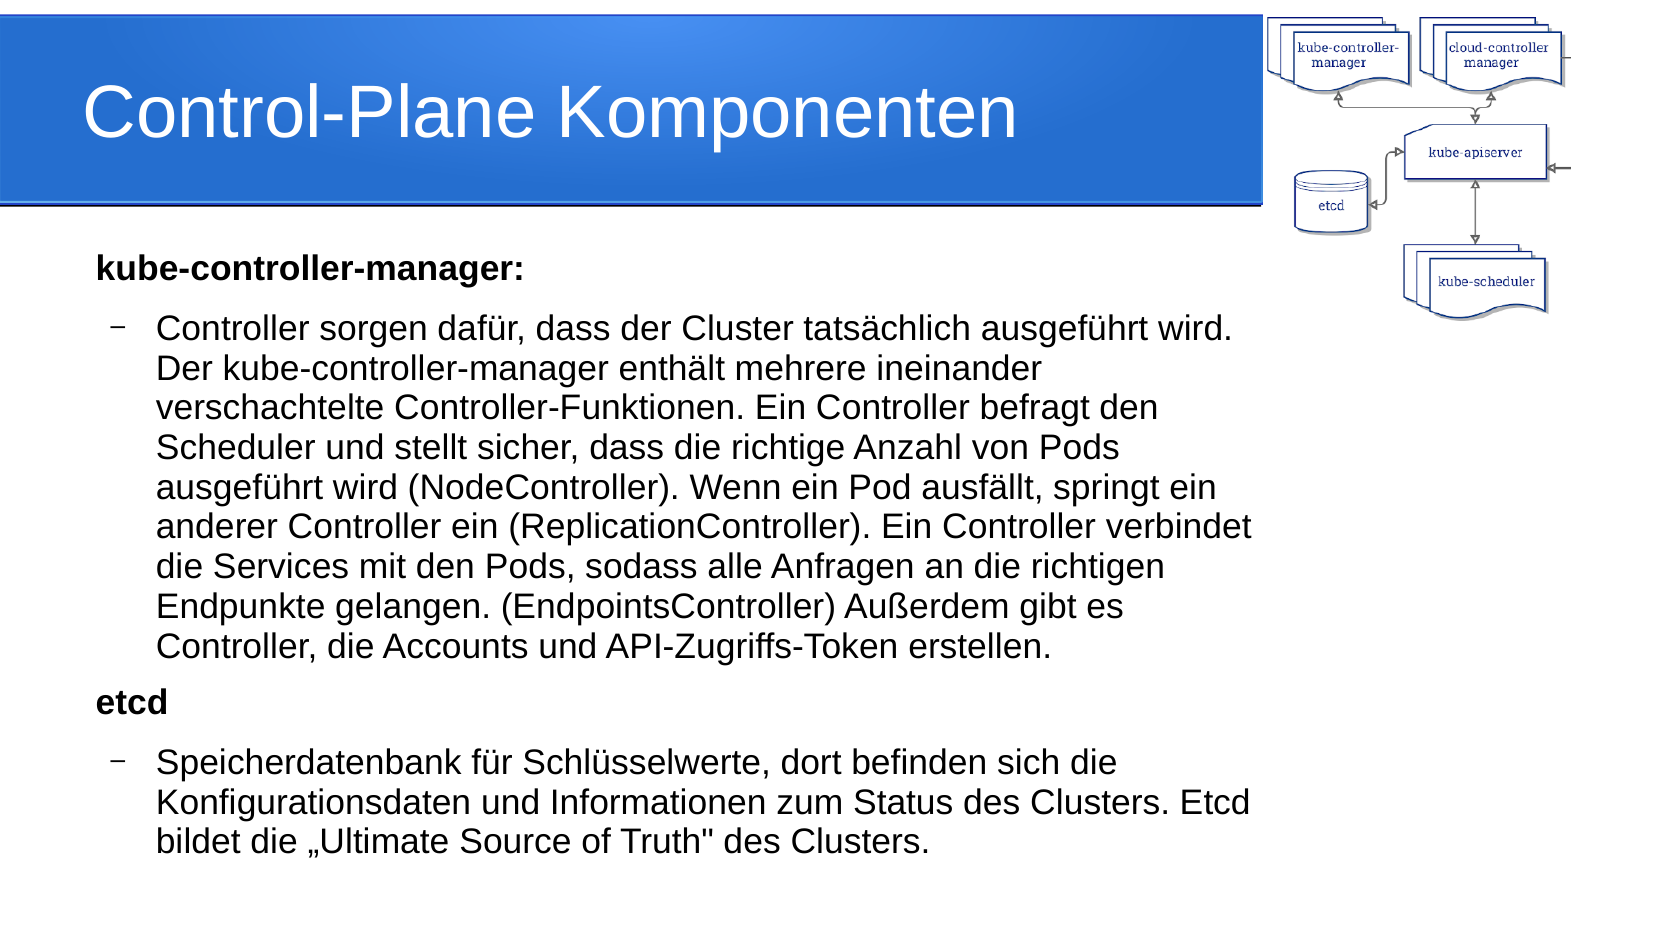

# Control-Plane Komponenten
kube-controller-manager:
Controller sorgen dafür, dass der Cluster tatsächlich ausgeführt wird. Der kube-controller-manager enthält mehrere ineinander verschachtelte Controller-Funktionen. Ein Controller befragt den Scheduler und stellt sicher, dass die richtige Anzahl von Pods ausgeführt wird (NodeController). Wenn ein Pod ausfällt, springt ein anderer Controller ein (ReplicationController). Ein Controller verbindet die Services mit den Pods, sodass alle Anfragen an die richtigen Endpunkte gelangen. (EndpointsController) Außerdem gibt es Controller, die Accounts und API-Zugriffs-Token erstellen.
etcd
Speicherdatenbank für Schlüsselwerte, dort befinden sich die Konfigurationsdaten und Informationen zum Status des Clusters. Etcd bildet die „Ultimate Source of Truth" des Clusters.